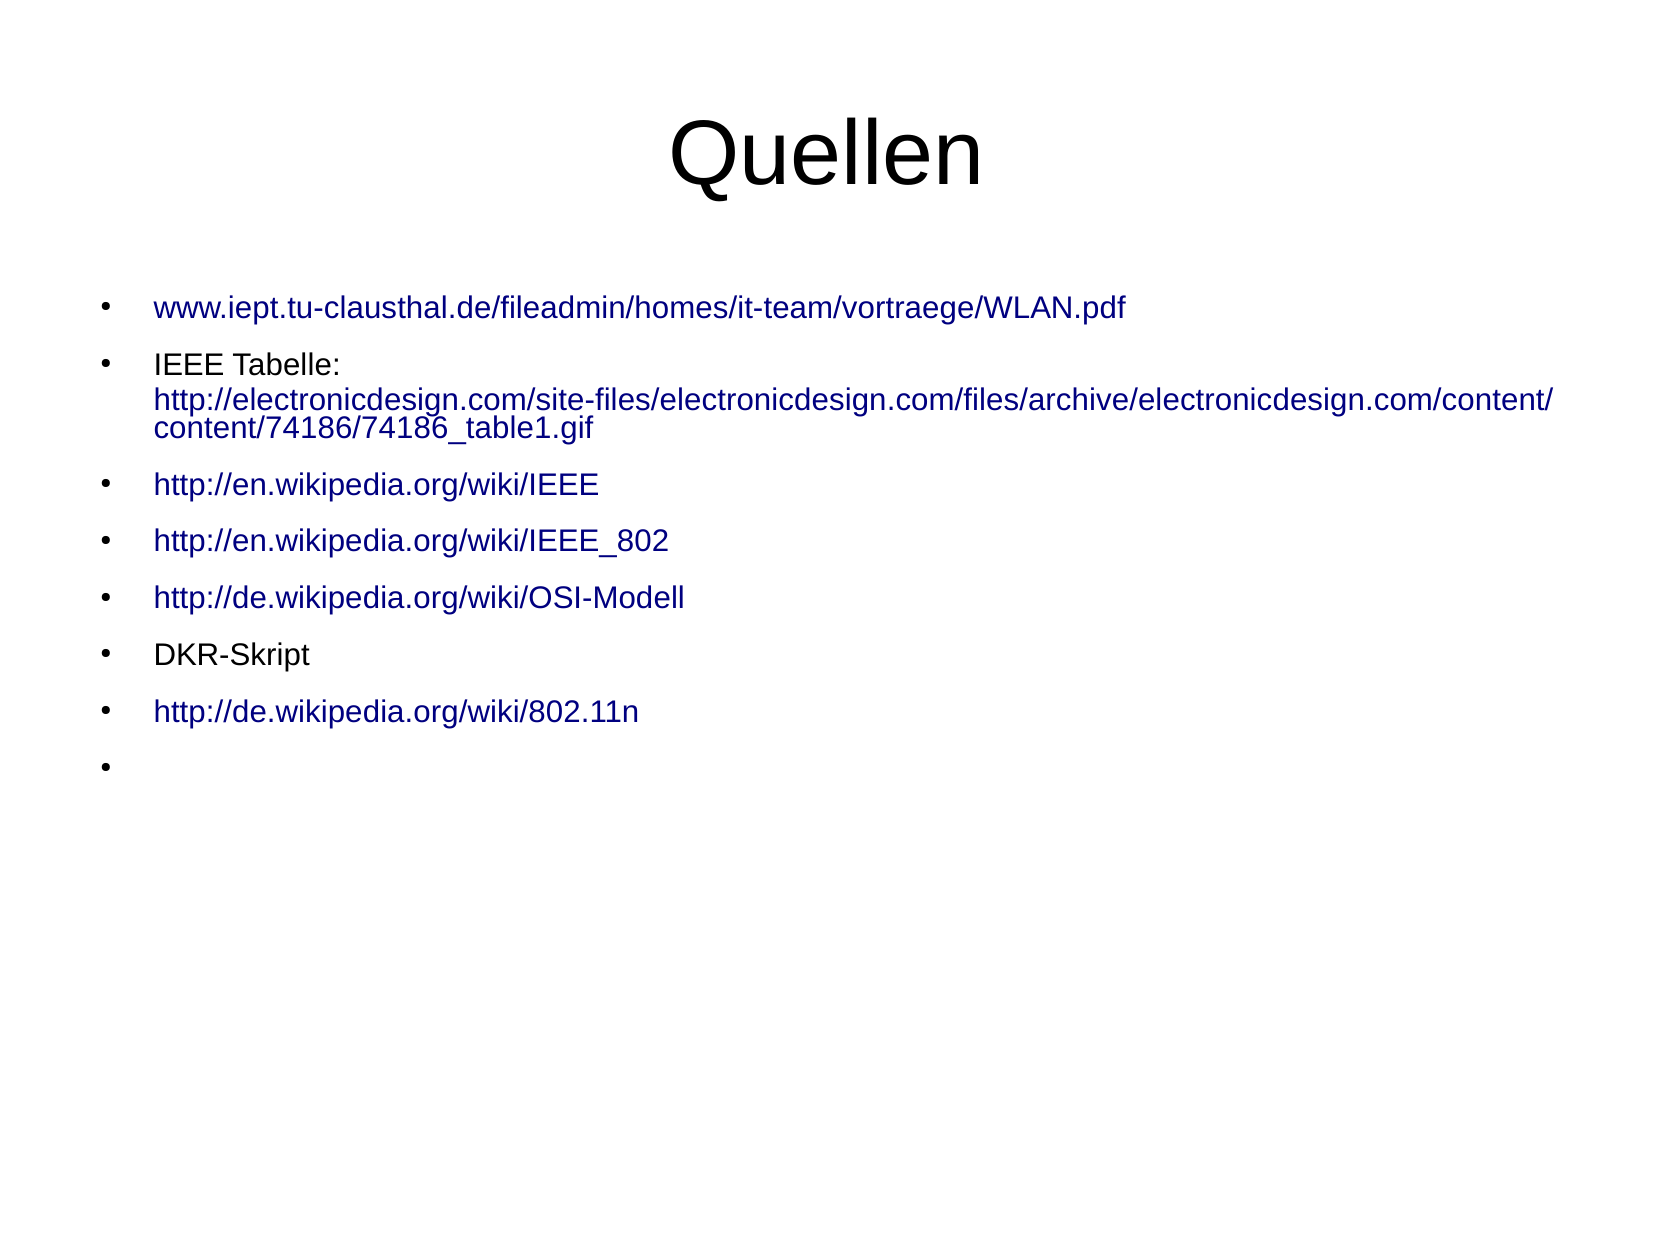

# Quellen
www.iept.tu-clausthal.de/fileadmin/homes/it-team/vortraege/WLAN.pdf‎
IEEE Tabelle: http://electronicdesign.com/site-files/electronicdesign.com/files/archive/electronicdesign.com/content/content/74186/74186_table1.gif
http://en.wikipedia.org/wiki/IEEE
http://en.wikipedia.org/wiki/IEEE_802
http://de.wikipedia.org/wiki/OSI-Modell
DKR-Skript
http://de.wikipedia.org/wiki/802.11n